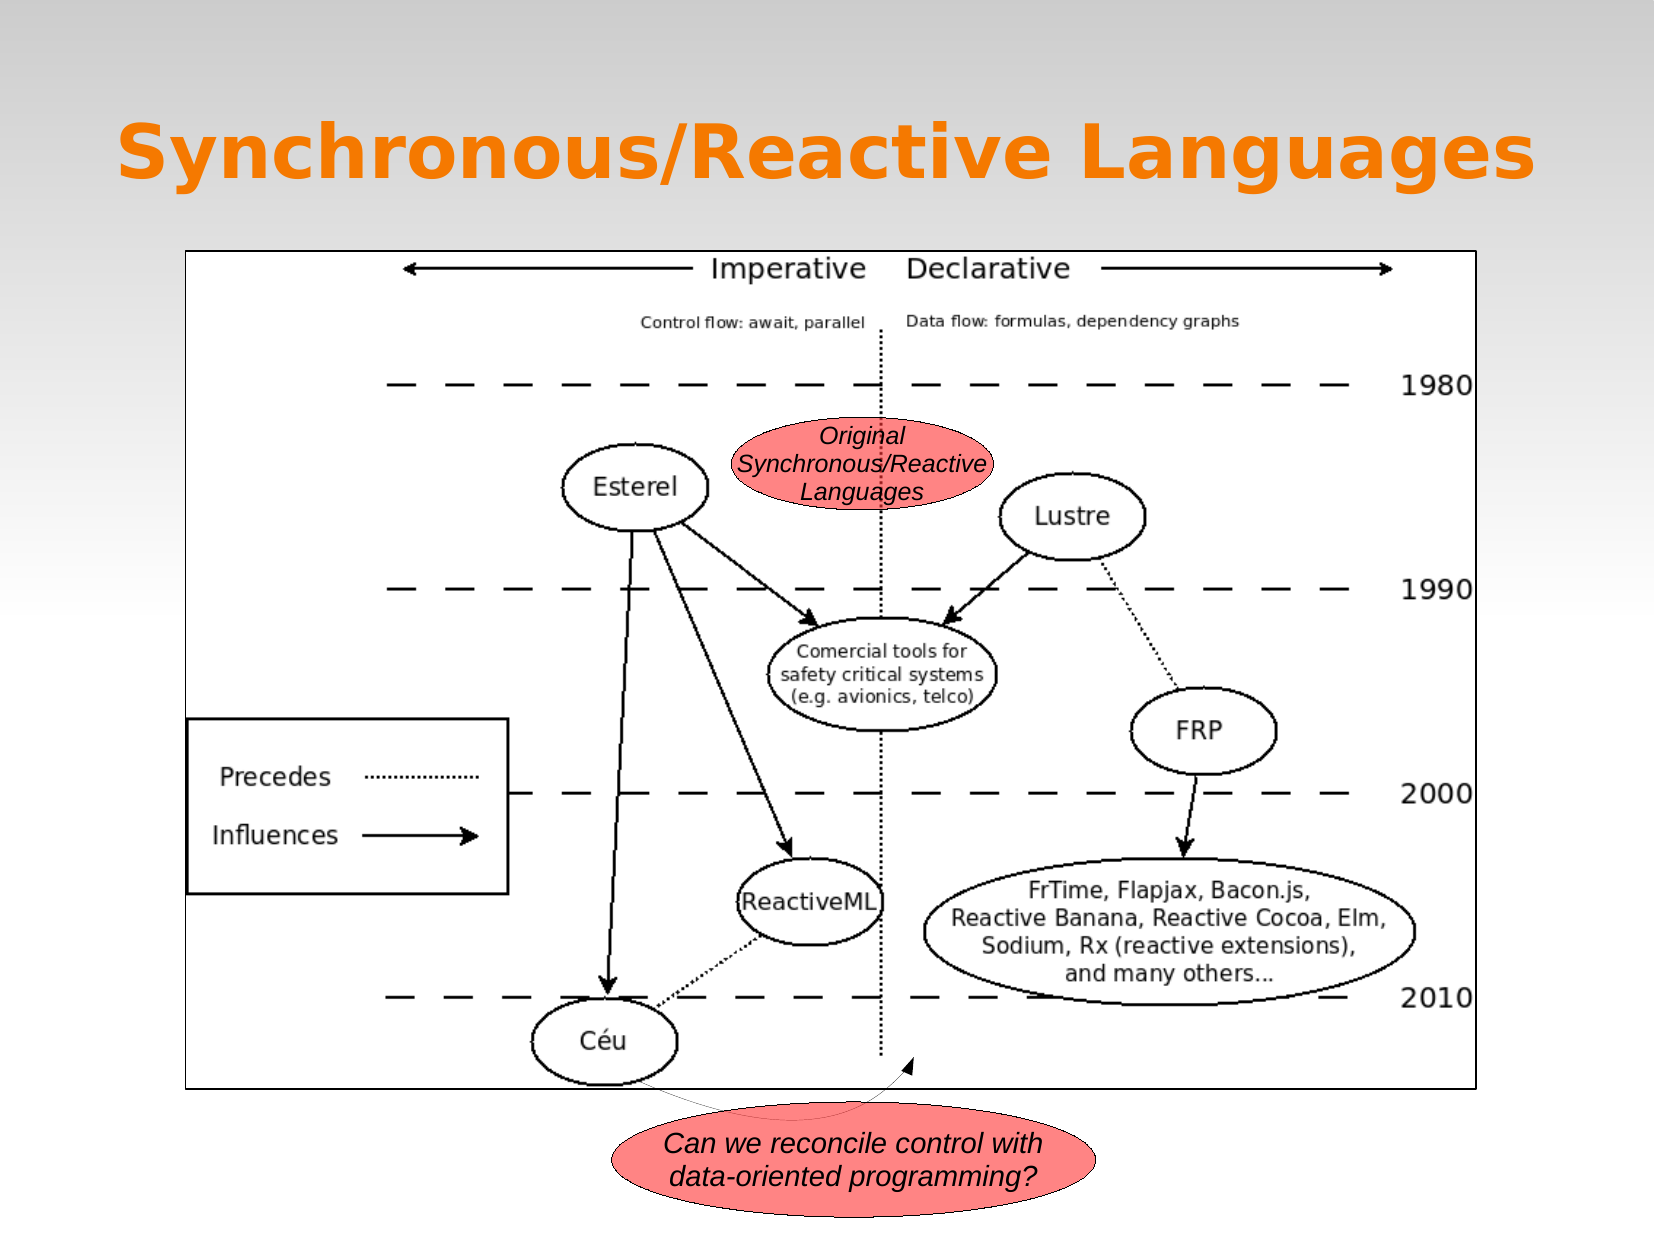

# Synchronous/Reactive Languages
Original
Synchronous/Reactive
Languages
Can we reconcile control with
data-oriented programming?